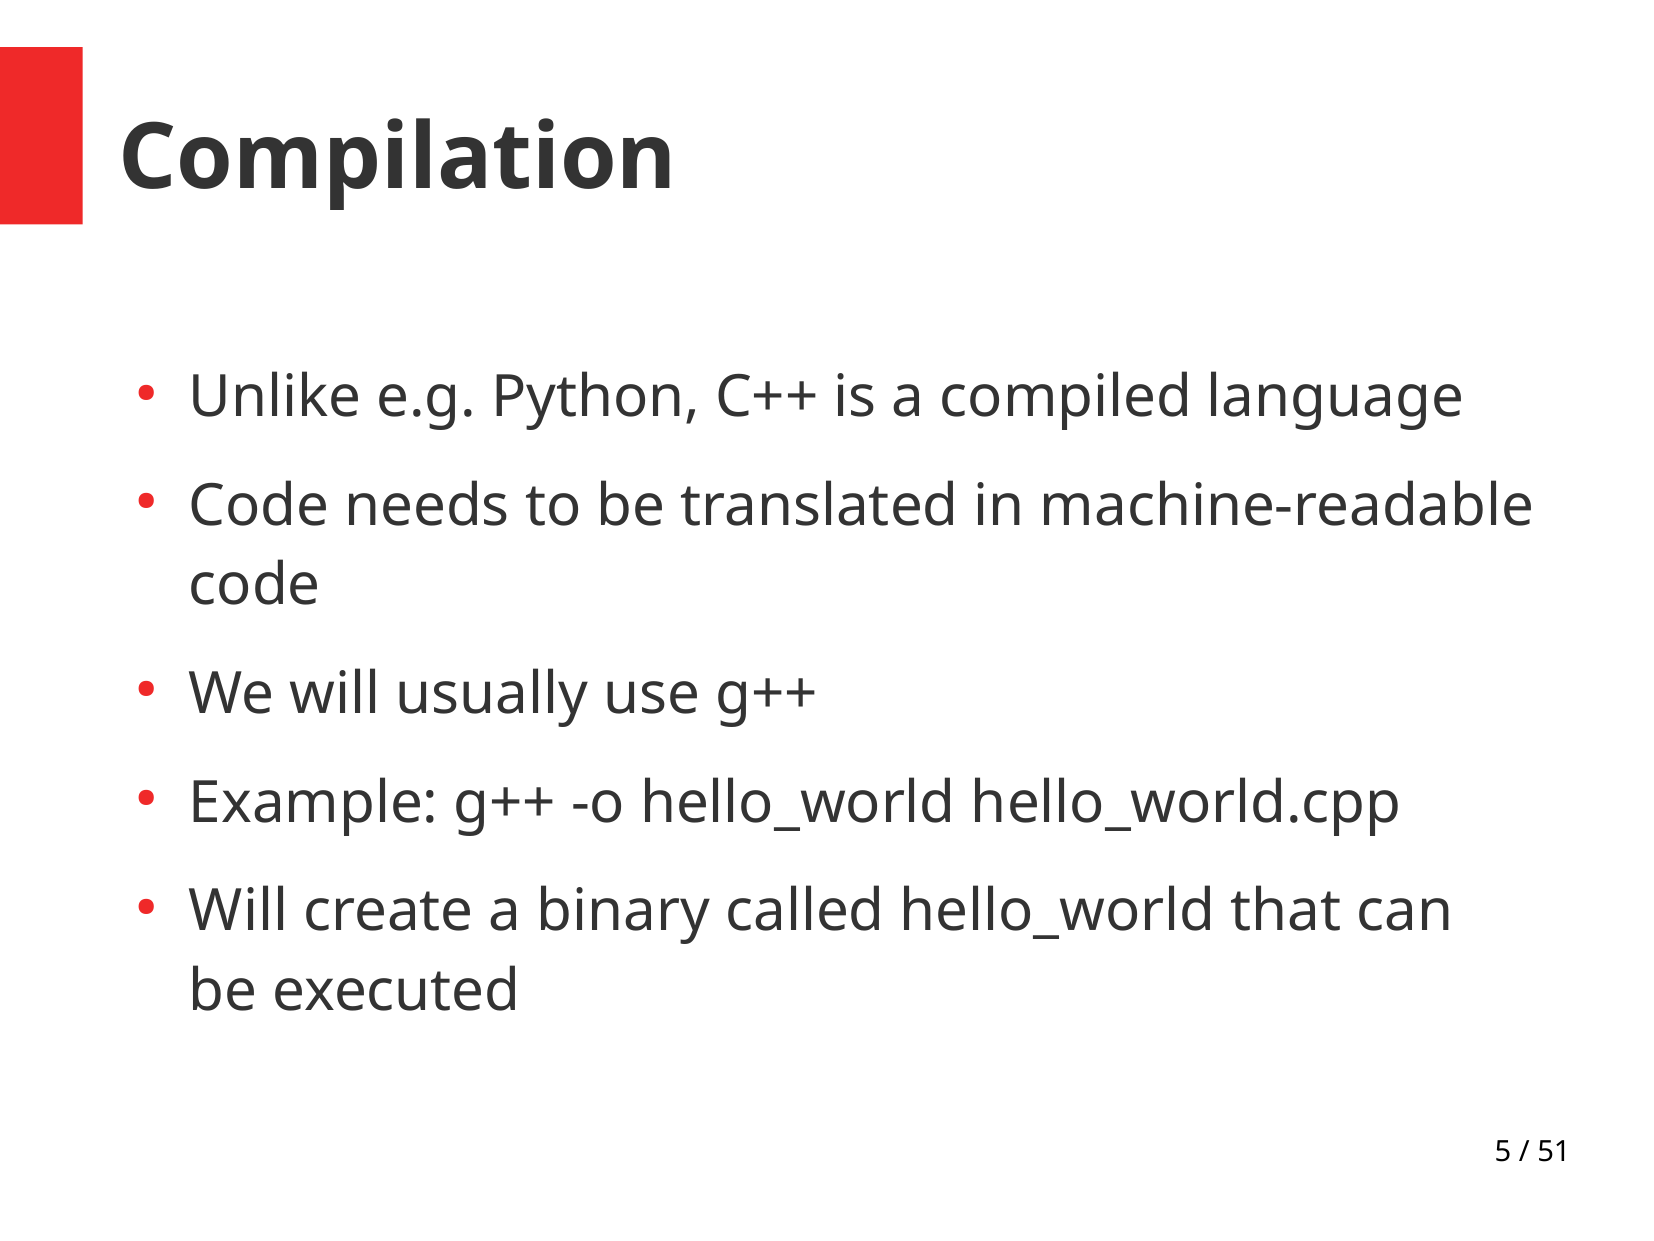

# Compilation
Unlike e.g. Python, C++ is a compiled language
Code needs to be translated in machine-readable code
We will usually use g++
Example: g++ -o hello_world hello_world.cpp
Will create a binary called hello_world that can be executed
5